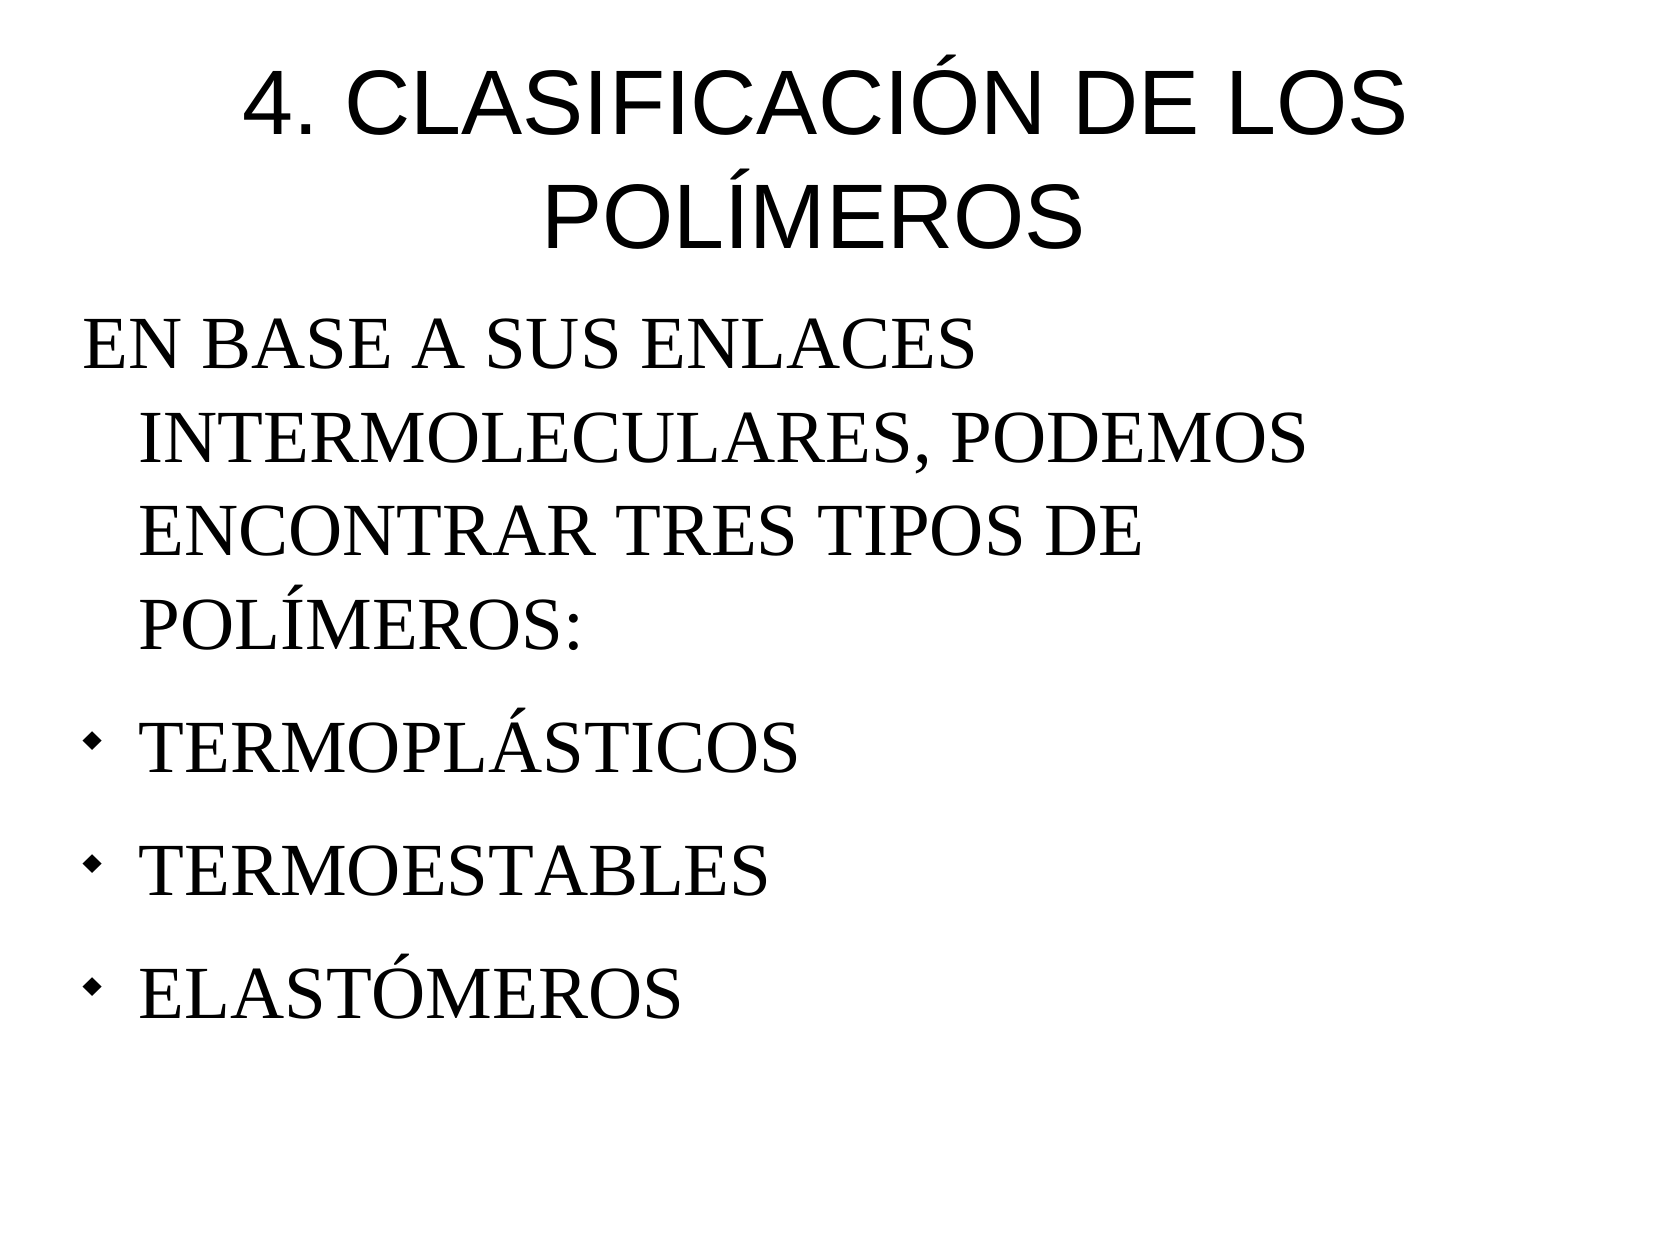

# 4. CLASIFICACIÓN DE LOS POLÍMEROS
EN BASE A SUS ENLACES INTERMOLECULARES, PODEMOS ENCONTRAR TRES TIPOS DE POLÍMEROS:
TERMOPLÁSTICOS
TERMOESTABLES
ELASTÓMEROS